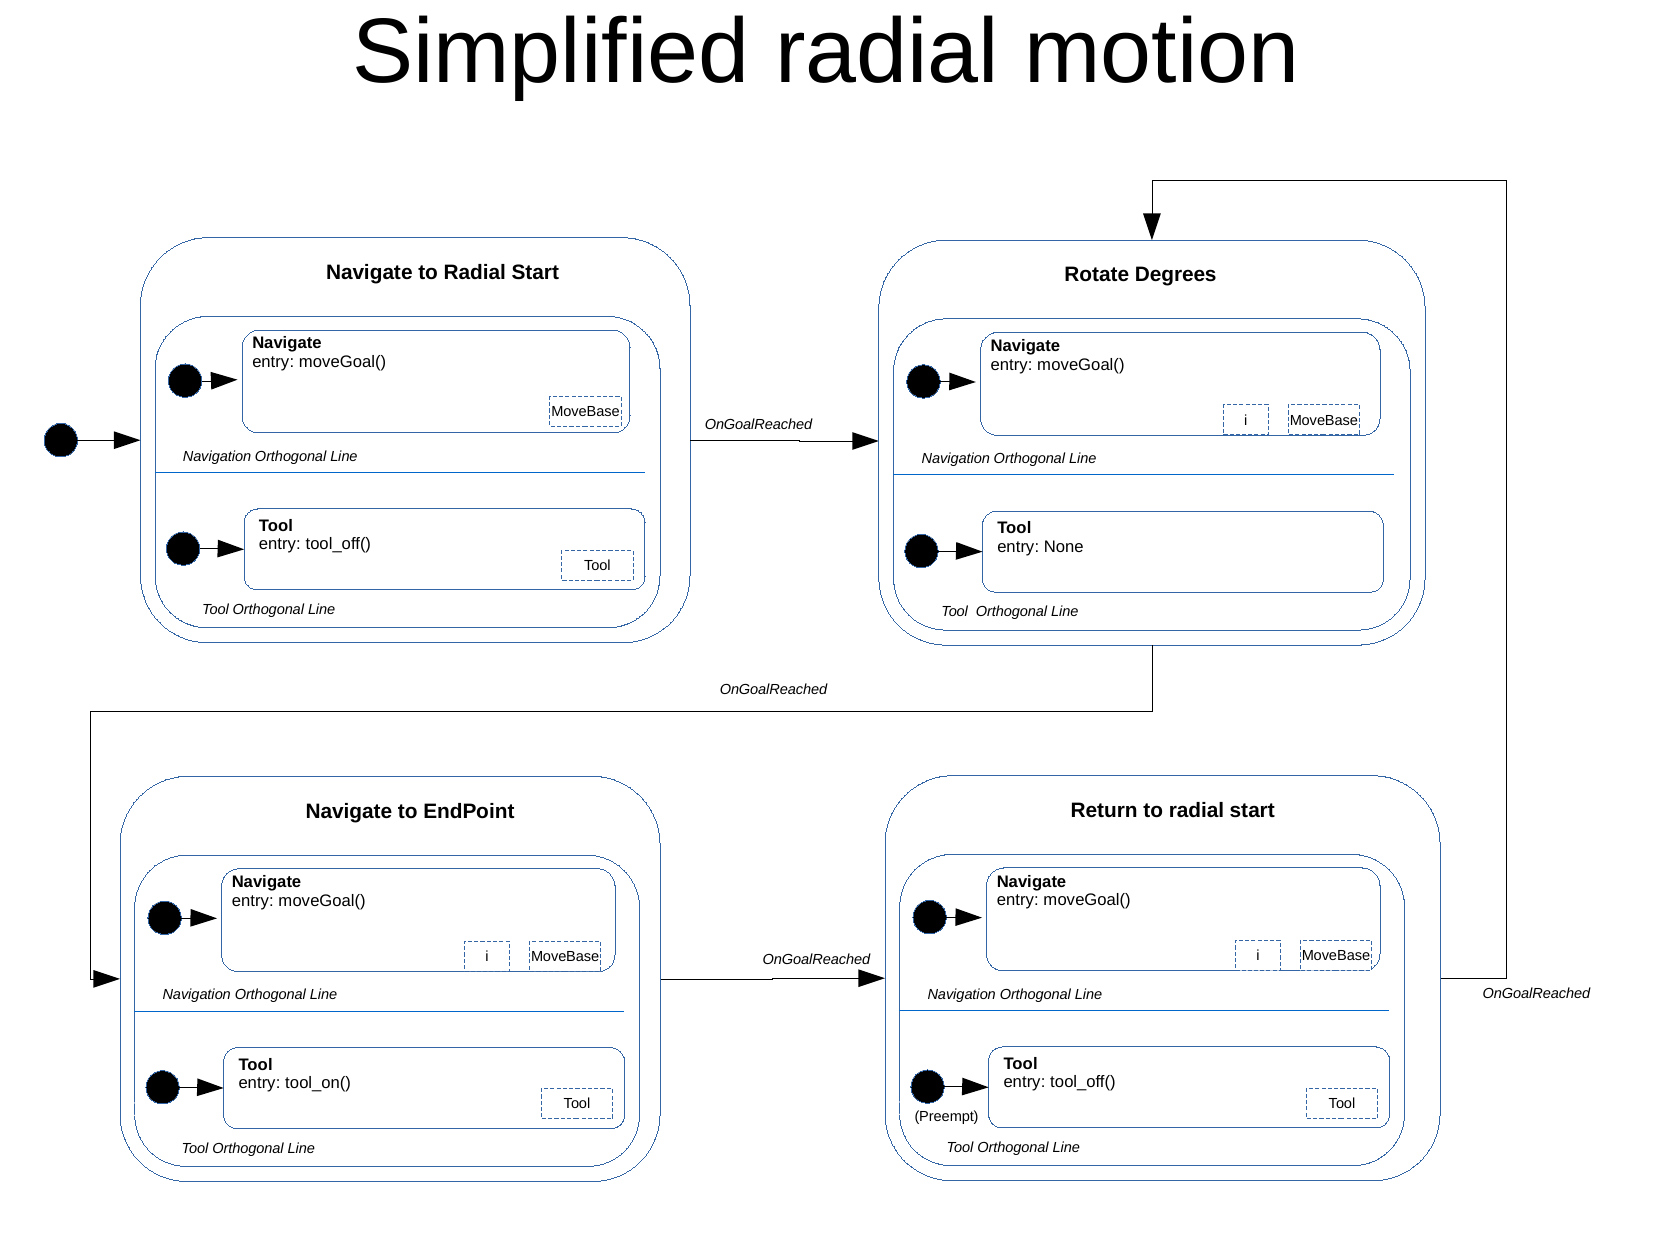

# Simplified radial motion
Navigate to Radial Start
Rotate Degrees
Navigation Orthogonal Line
Tool Orthogonal Line
Navigation Orthogonal Line
Tool Orthogonal Line
Navigate
entry: moveGoal()
Navigate
entry: moveGoal()
MoveBase
i
MoveBase
Tool
entry: tool_off()
Tool
entry: None
Tool
OnGoalReached
Return to radial start
Navigate to EndPoint
Navigation Orthogonal Line
Tool Orthogonal Line
Navigation Orthogonal Line
Tool Orthogonal Line
Navigate
entry: moveGoal()
Navigate
entry: moveGoal()
i
MoveBase
i
MoveBase
OnGoalReached
OnGoalReached
Tool
entry: tool_off()
Tool
entry: tool_on()
(Preempt)
(Preempt)
(Preempt)
Tool
Tool